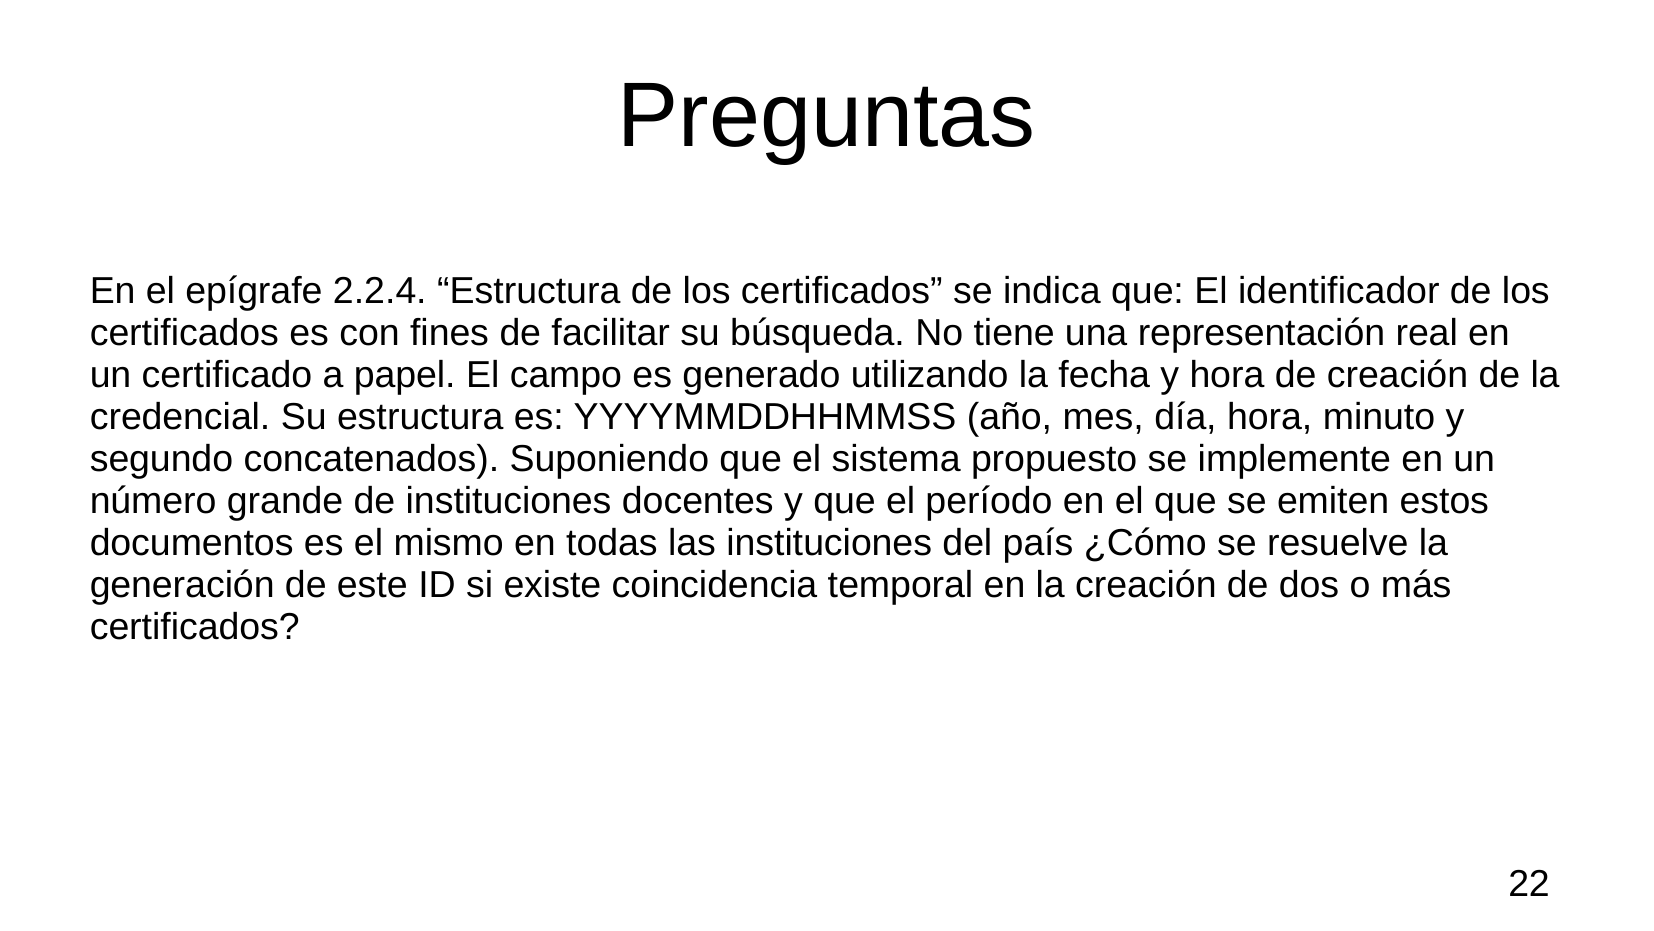

# Preguntas
En el epígrafe 2.2.4. “Estructura de los certificados” se indica que: El identificador de los certificados es con fines de facilitar su búsqueda. No tiene una representación real en un certificado a papel. El campo es generado utilizando la fecha y hora de creación de la credencial. Su estructura es: YYYYMMDDHHMMSS (año, mes, día, hora, minuto y segundo concatenados). Suponiendo que el sistema propuesto se implemente en un número grande de instituciones docentes y que el período en el que se emiten estos documentos es el mismo en todas las instituciones del país ¿Cómo se resuelve la generación de este ID si existe coincidencia temporal en la creación de dos o más certificados?